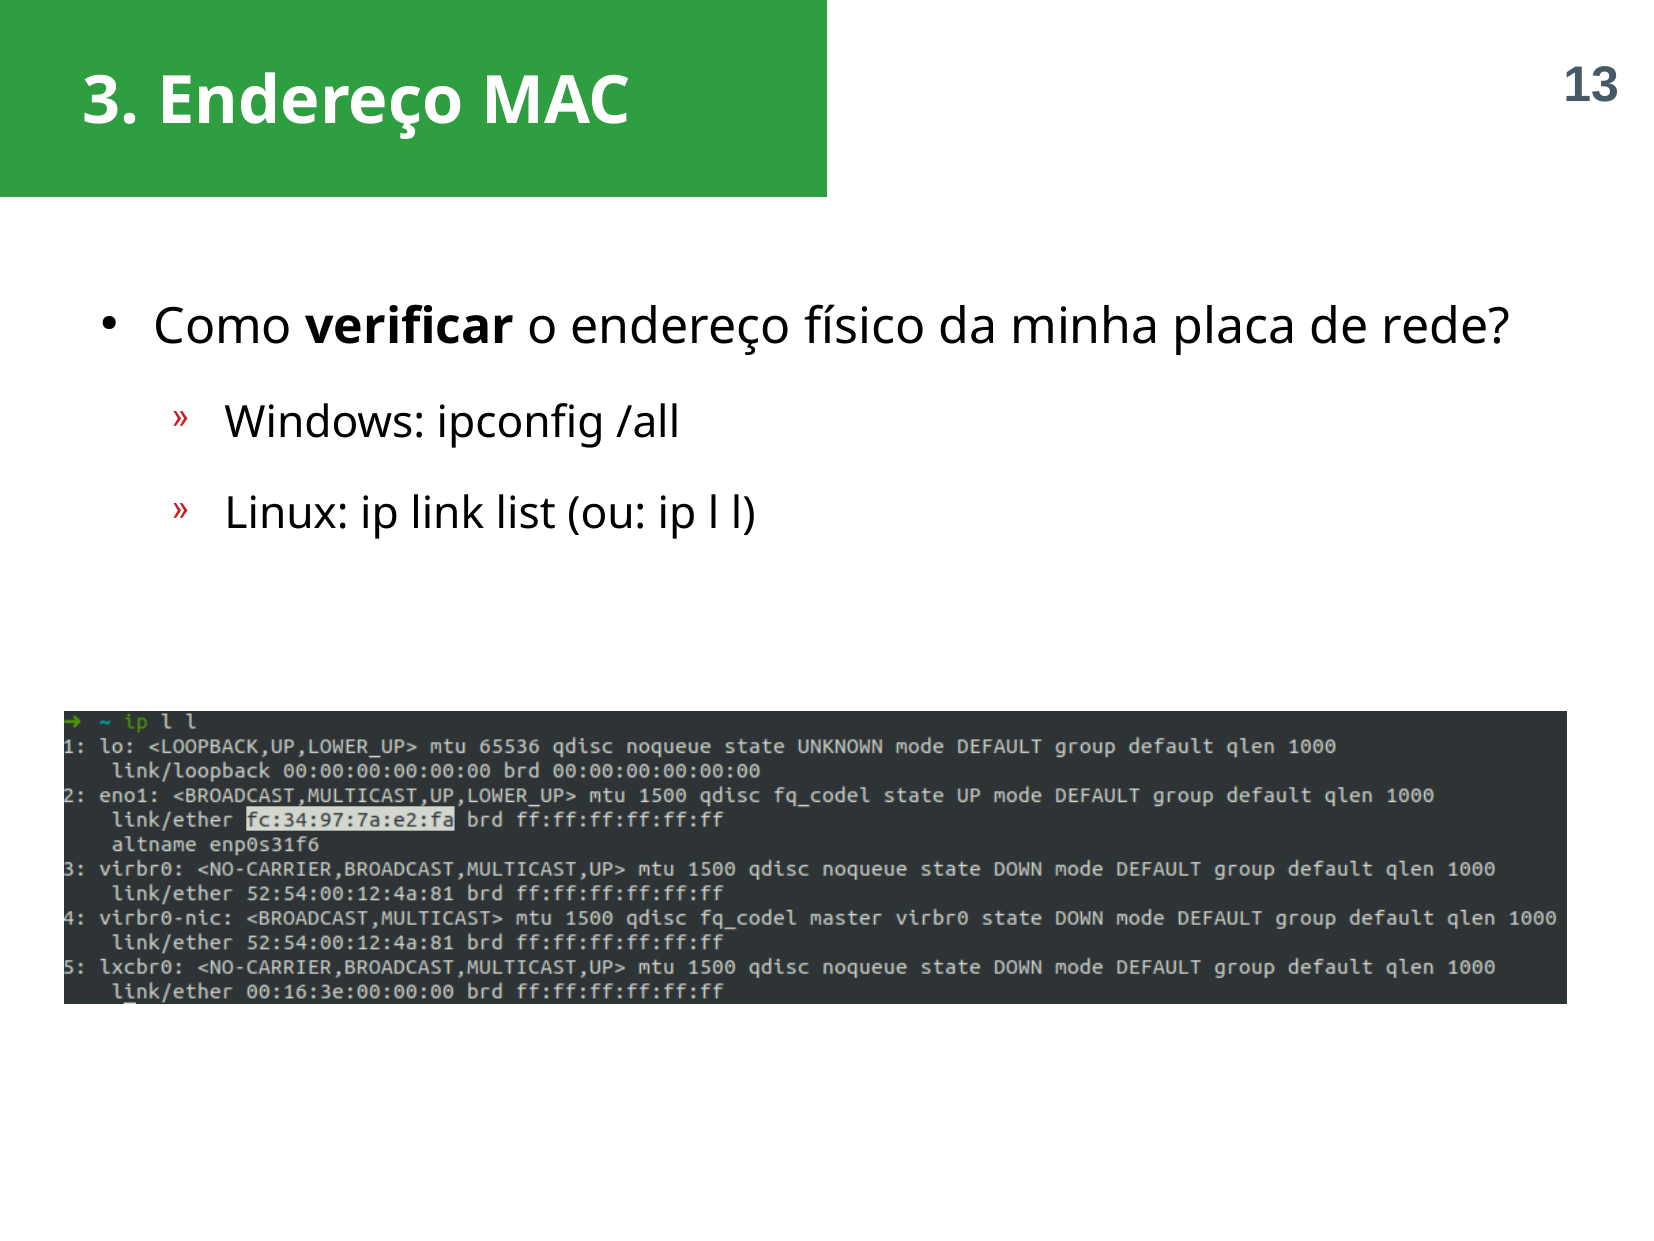

# 3. Endereço MAC
Como verificar o endereço físico da minha placa de rede?
Windows: ipconfig /all
Linux: ip link list (ou: ip l l)